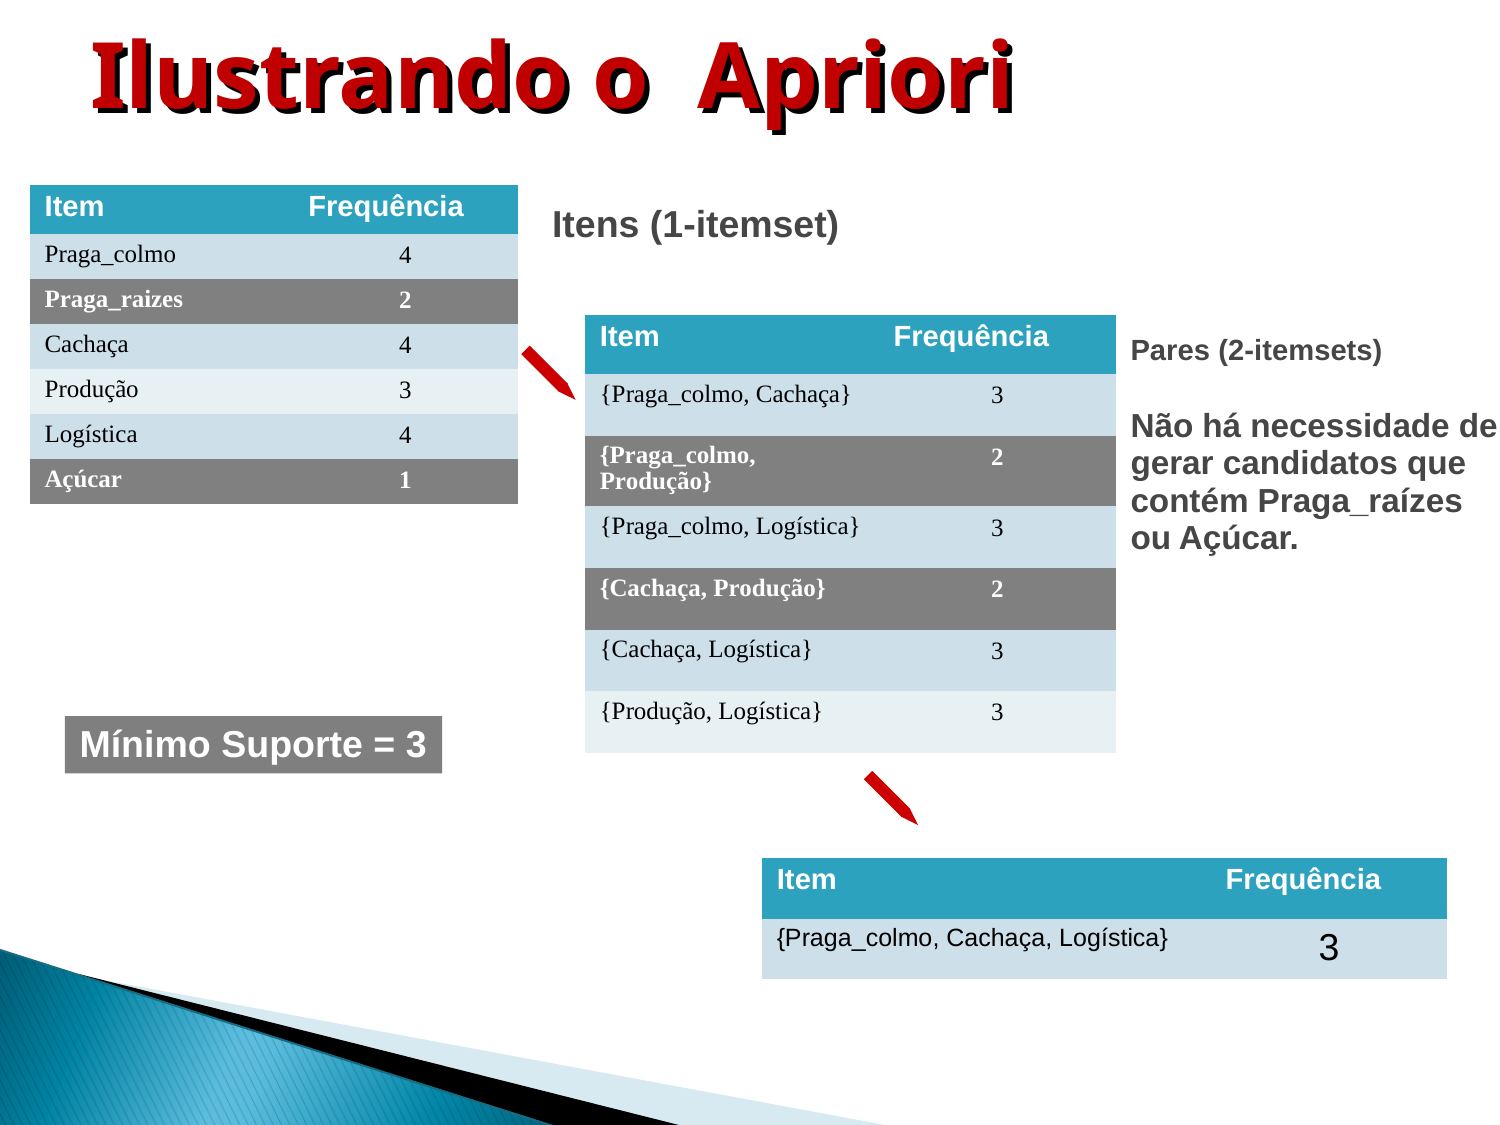

Ilustrando o Apriori
| Item | Frequência |
| --- | --- |
| Praga\_colmo | 4 |
| Praga\_raizes | 2 |
| Cachaça | 4 |
| Produção | 3 |
| Logística | 4 |
| Açúcar | 1 |
Itens (1-itemset)
| Item | Frequência |
| --- | --- |
| {Praga\_colmo, Cachaça} | 3 |
| {Praga\_colmo, Produção} | 2 |
| {Praga\_colmo, Logística} | 3 |
| {Cachaça, Produção} | 2 |
| {Cachaça, Logística} | 3 |
| {Produção, Logística} | 3 |
Pares (2-itemsets)
Não há necessidade de
gerar candidatos que contém Praga_raízes ou Açúcar.
Mínimo Suporte = 3
| Item | Frequência |
| --- | --- |
| {Praga\_colmo, Cachaça, Logística} | 3 |